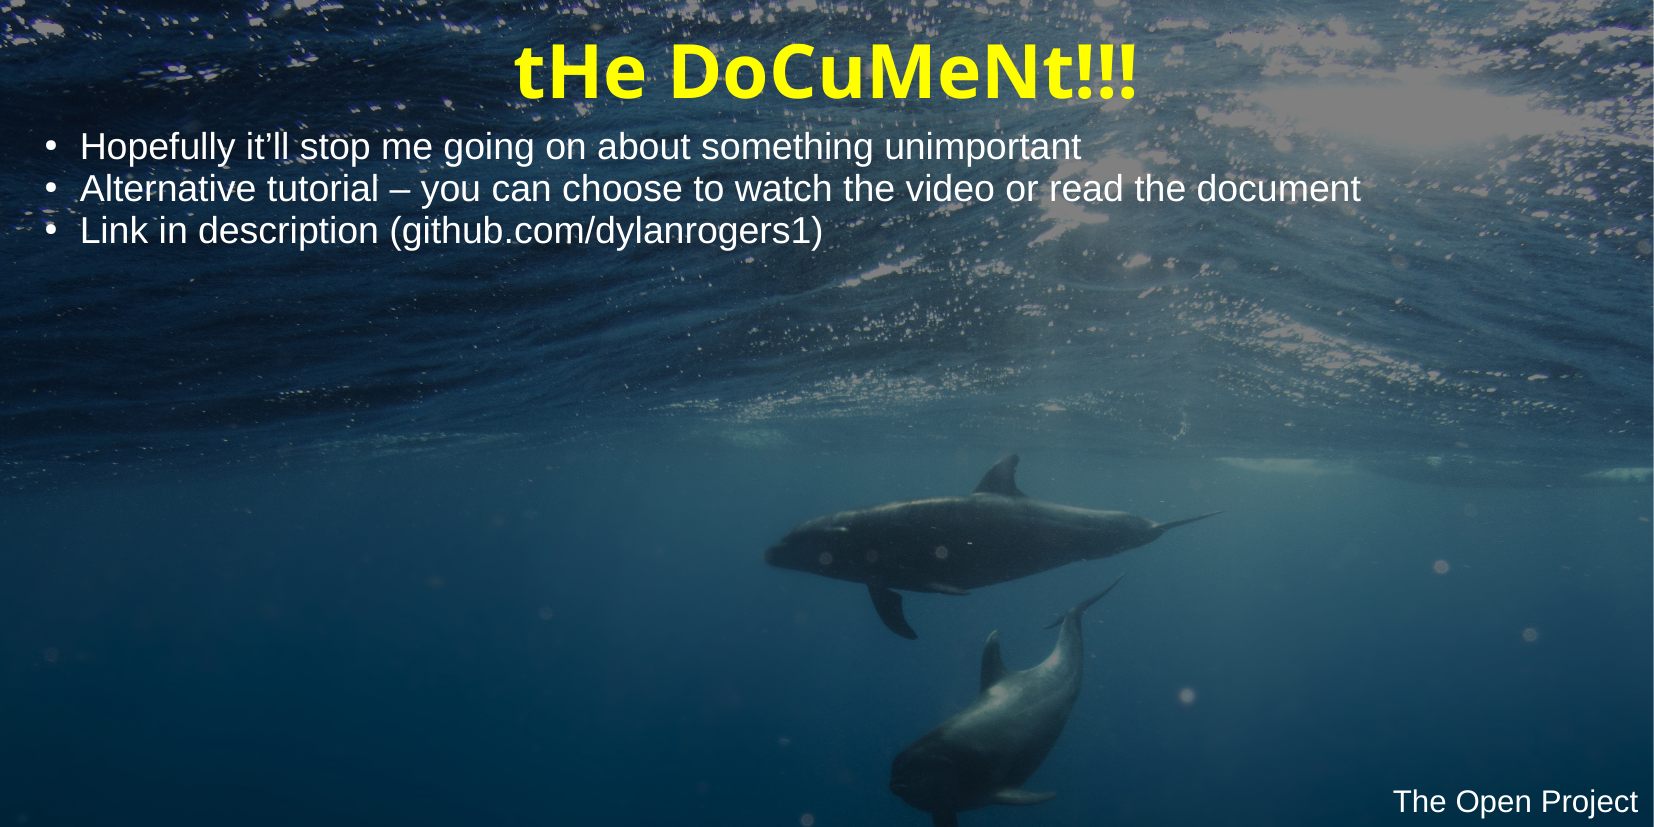

# tHe DoCuMeNt!!!
Hopefully it’ll stop me going on about something unimportant
Alternative tutorial – you can choose to watch the video or read the document
Link in description (github.com/dylanrogers1)
The Open Project